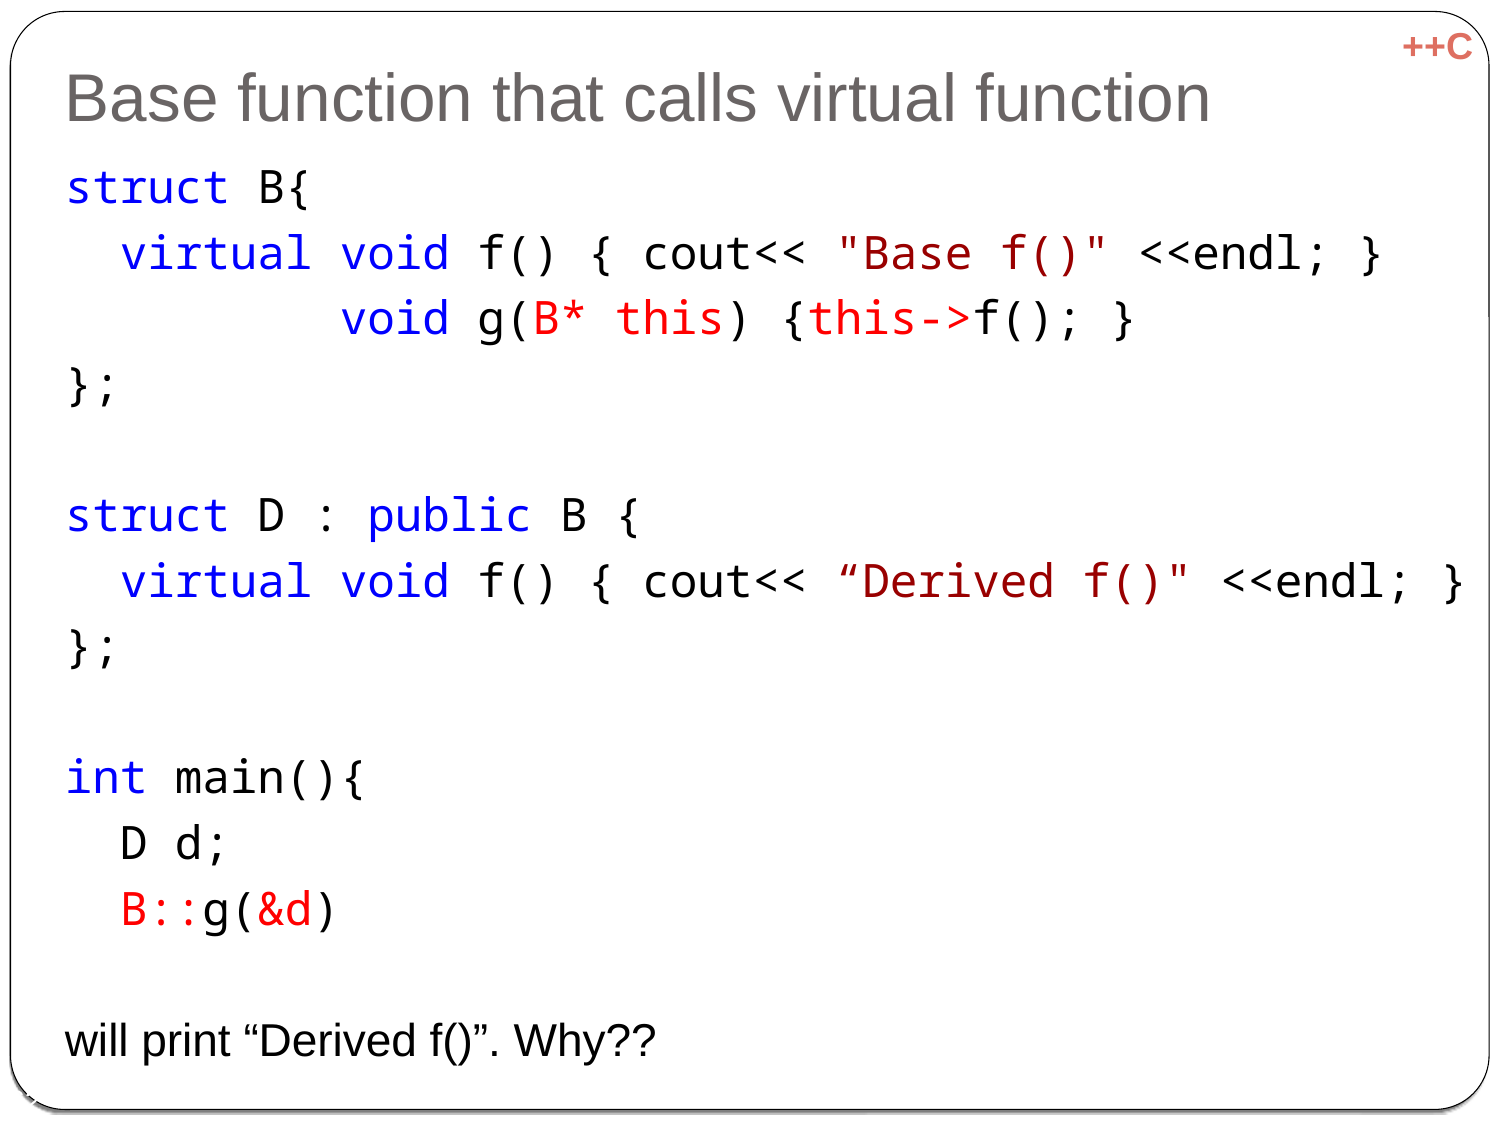

# Base function that calls virtual function
struct B{
 virtual void f() { cout<< "Base f()" <<endl; }
 void g(B* this) {this->f(); }
};
struct D : public B {
 virtual void f() { cout<< “Derived f()" <<endl; }
};
int main(){
 D d;
 B::g(&d)
will print “Derived f()”. Why??